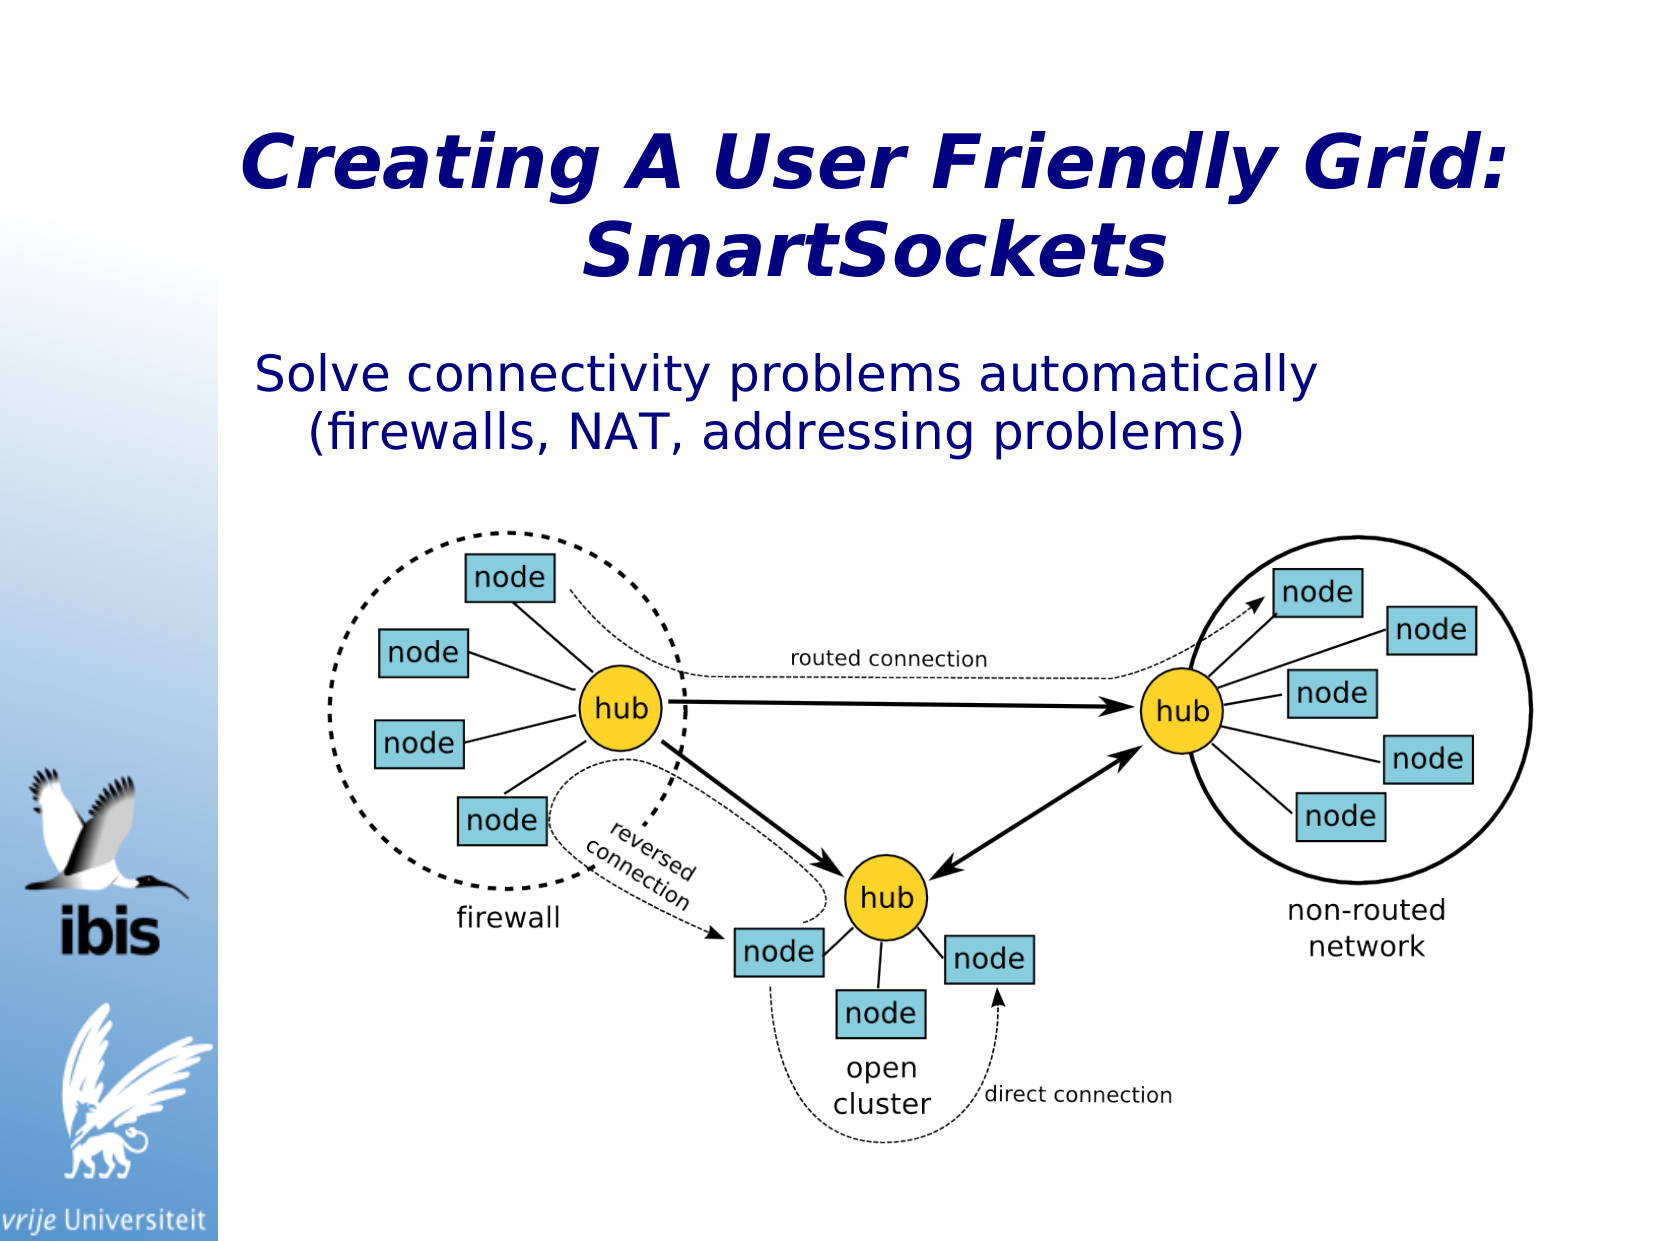

# Creating A User Friendly Grid: SmartSockets
Solve connectivity problems automatically (firewalls, NAT, addressing problems)